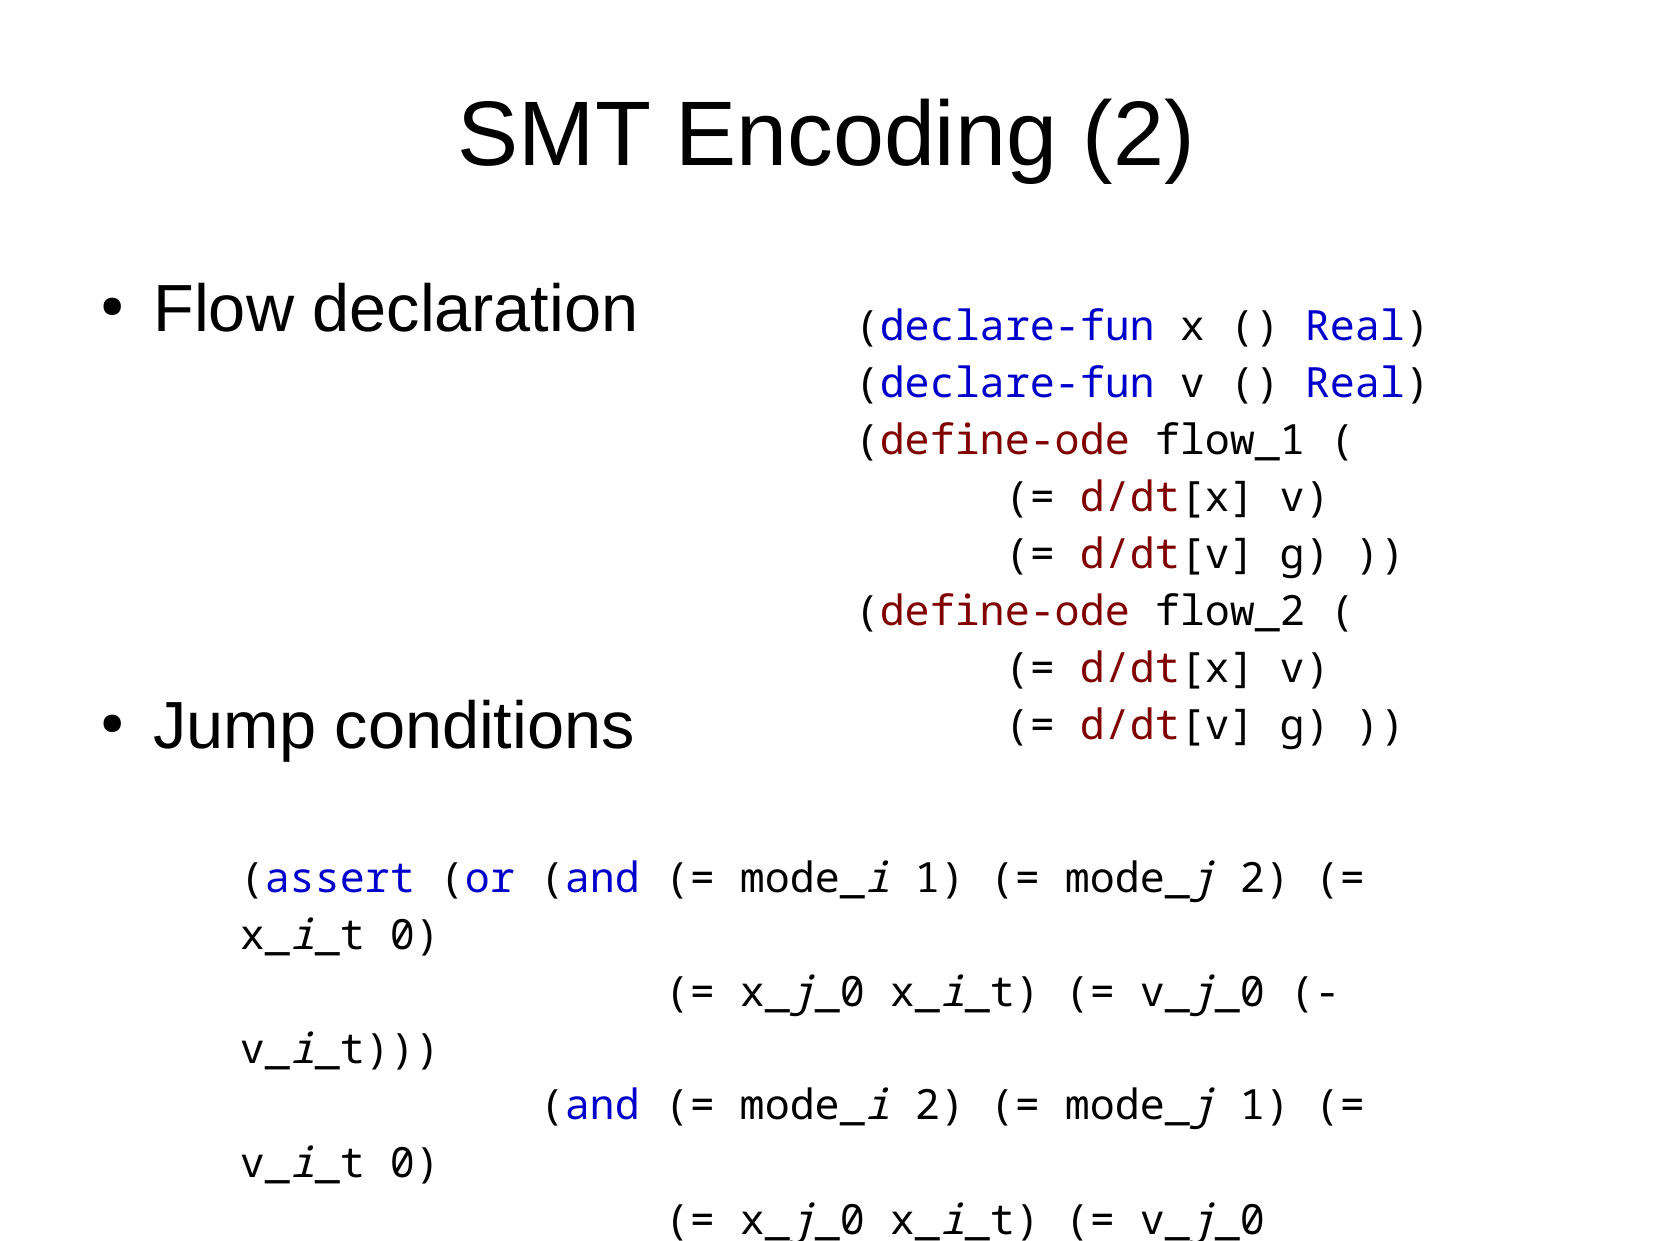

# SMT Encoding (2)
Flow declaration
Jump conditions
(declare-fun x () Real)
(declare-fun v () Real)
(define-ode flow_1 (
		(= d/dt[x] v)
		(= d/dt[v] g) ))
(define-ode flow_2 (
		(= d/dt[x] v)
		(= d/dt[v] g) ))
(assert (or (and (= mode_i 1) (= mode_j 2) (= x_i_t 0)
 (= x_j_0 x_i_t) (= v_j_0 (- v_i_t)))
 (and (= mode_i 2) (= mode_j 1) (= v_i_t 0)
 (= x_j_0 x_i_t) (= v_j_0 v_i_t))))